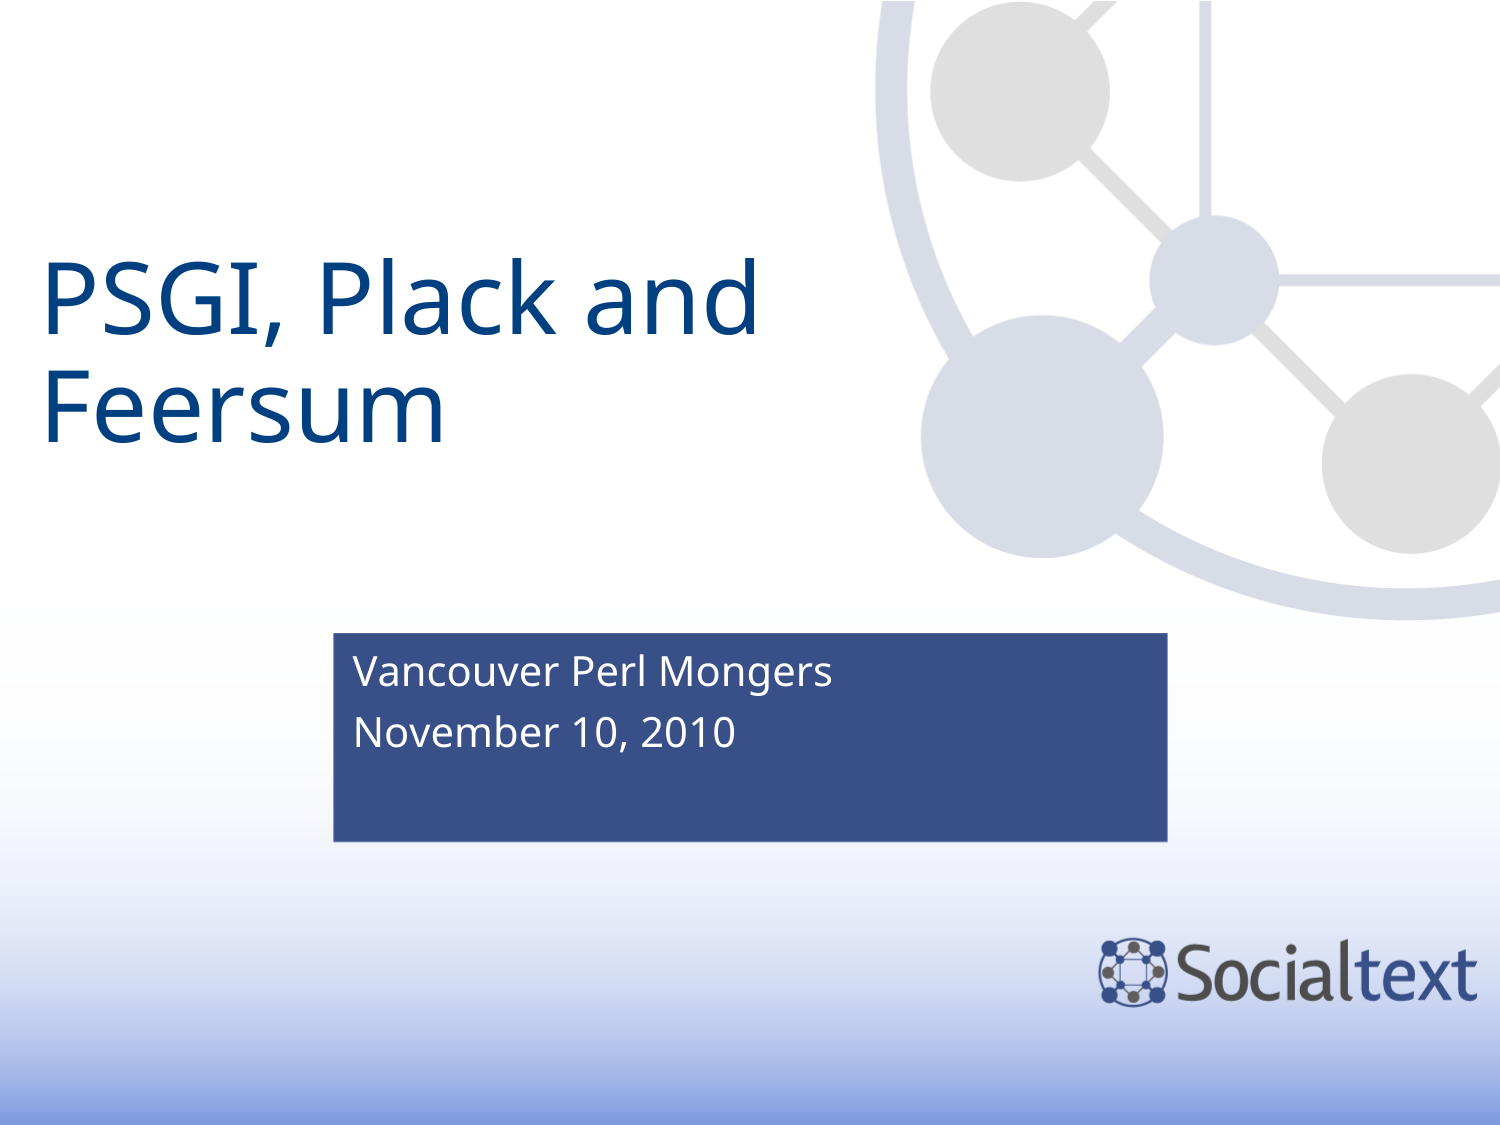

# PSGI, Plack and Feersum
Vancouver Perl Mongers
November 10, 2010